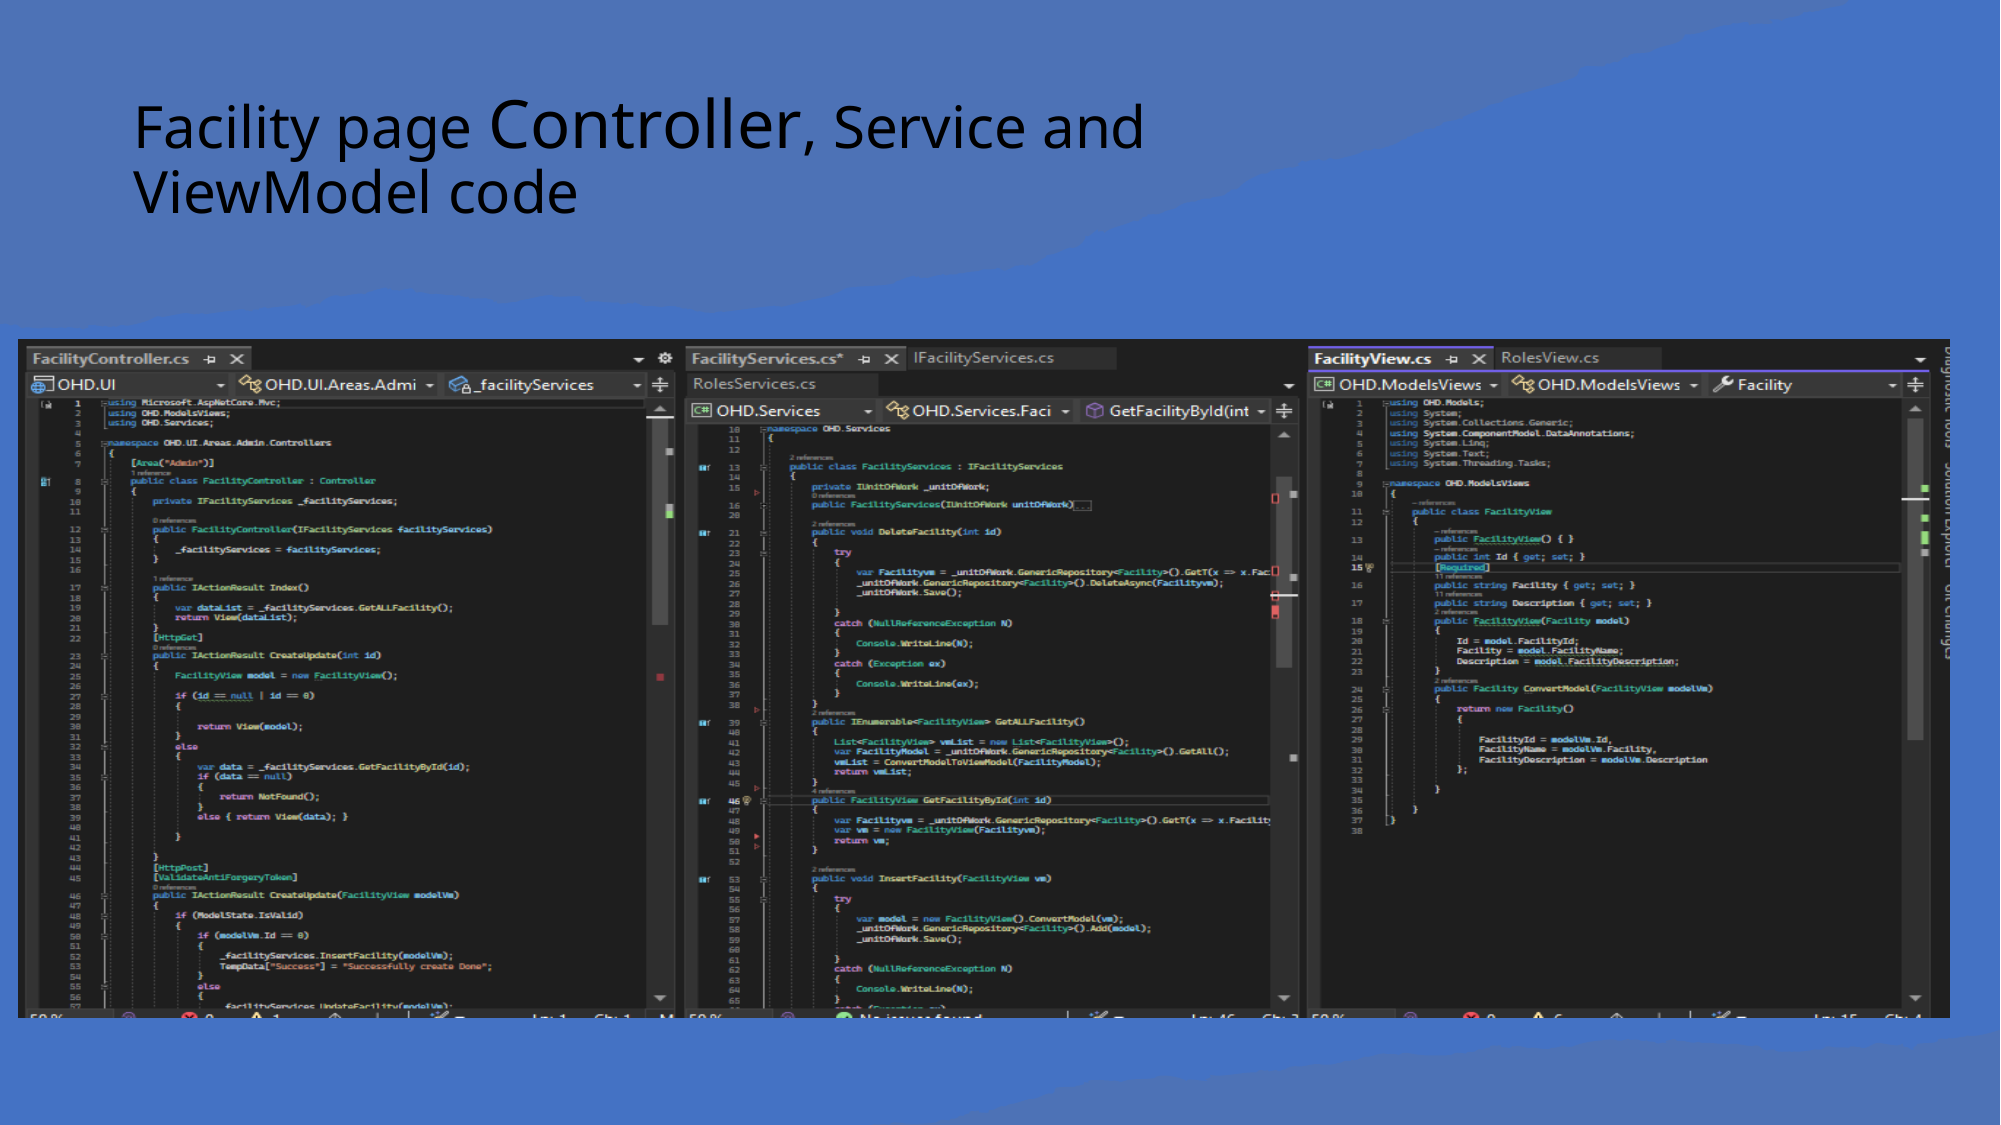

# Facility page Controller, Service and ViewModel code